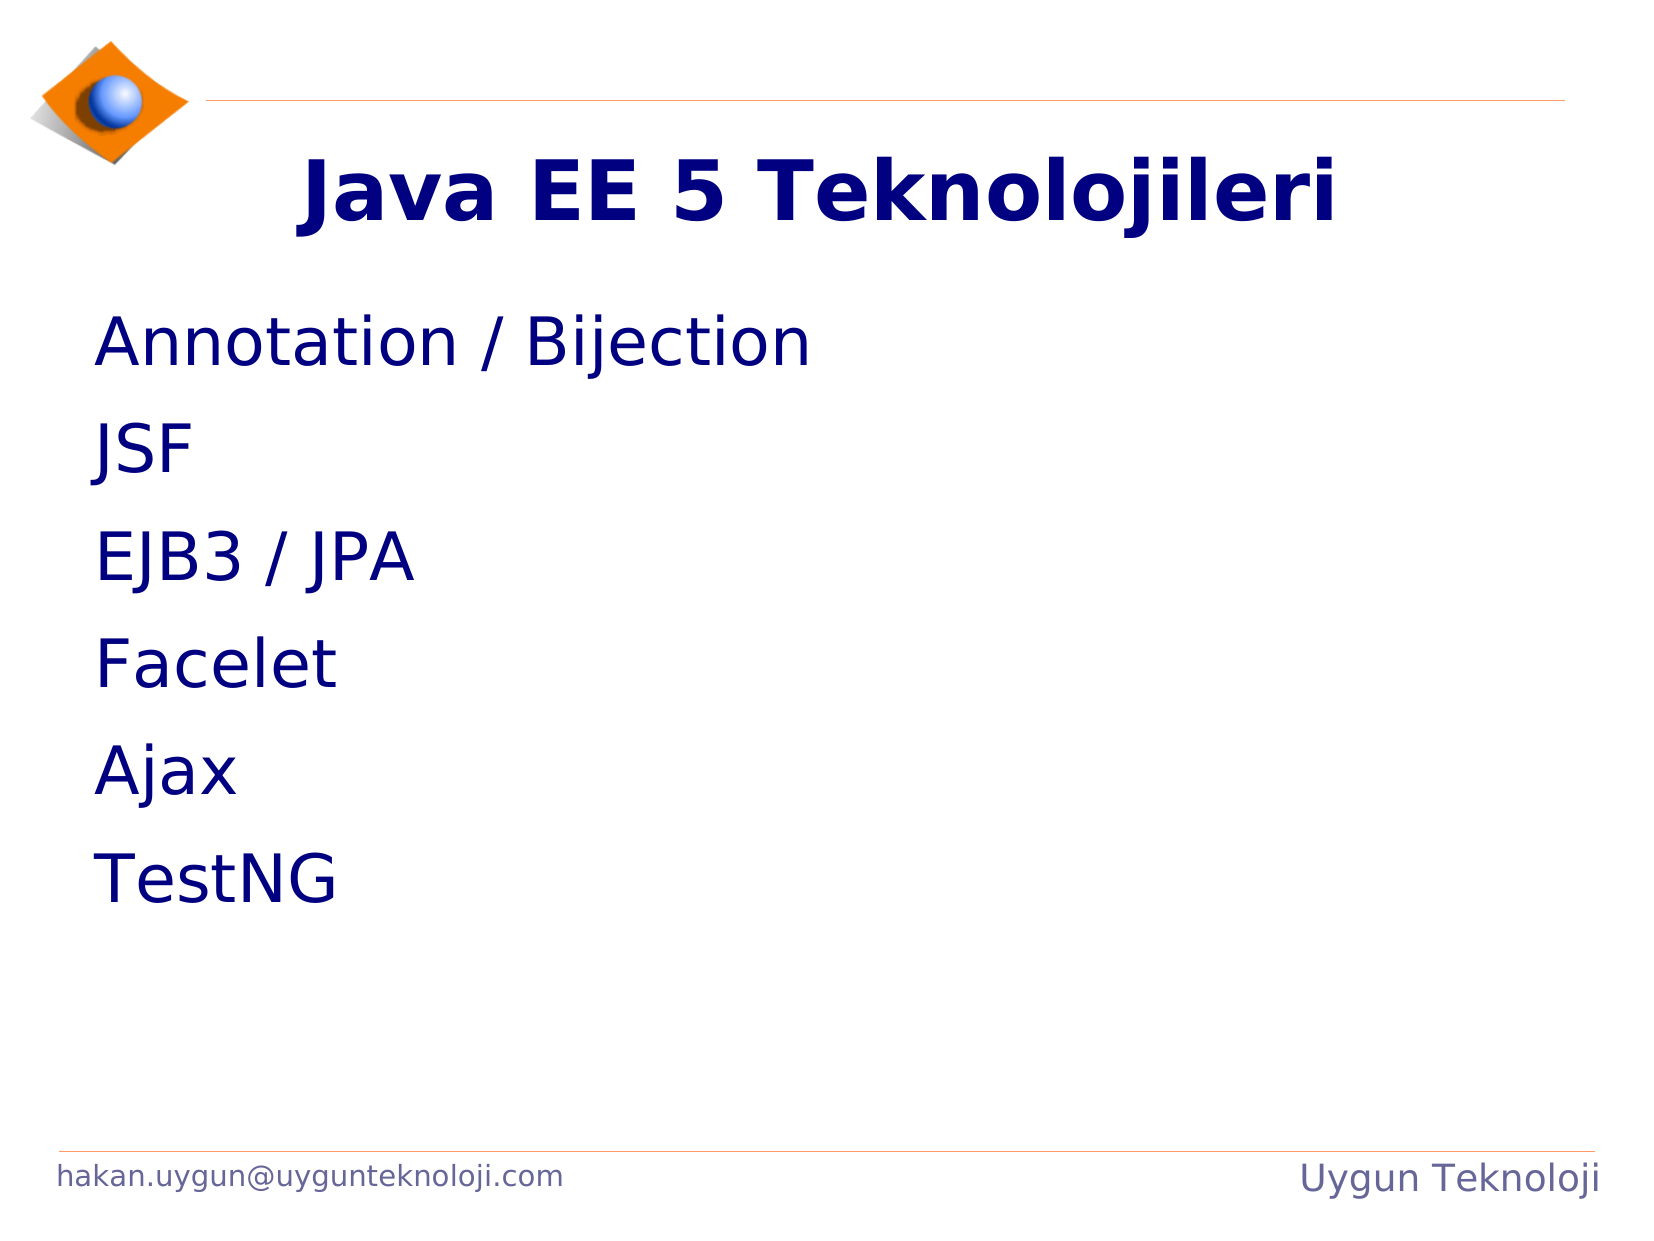

# Java EE 5 Teknolojileri
Annotation / Bijection
JSF
EJB3 / JPA
Facelet
Ajax
TestNG